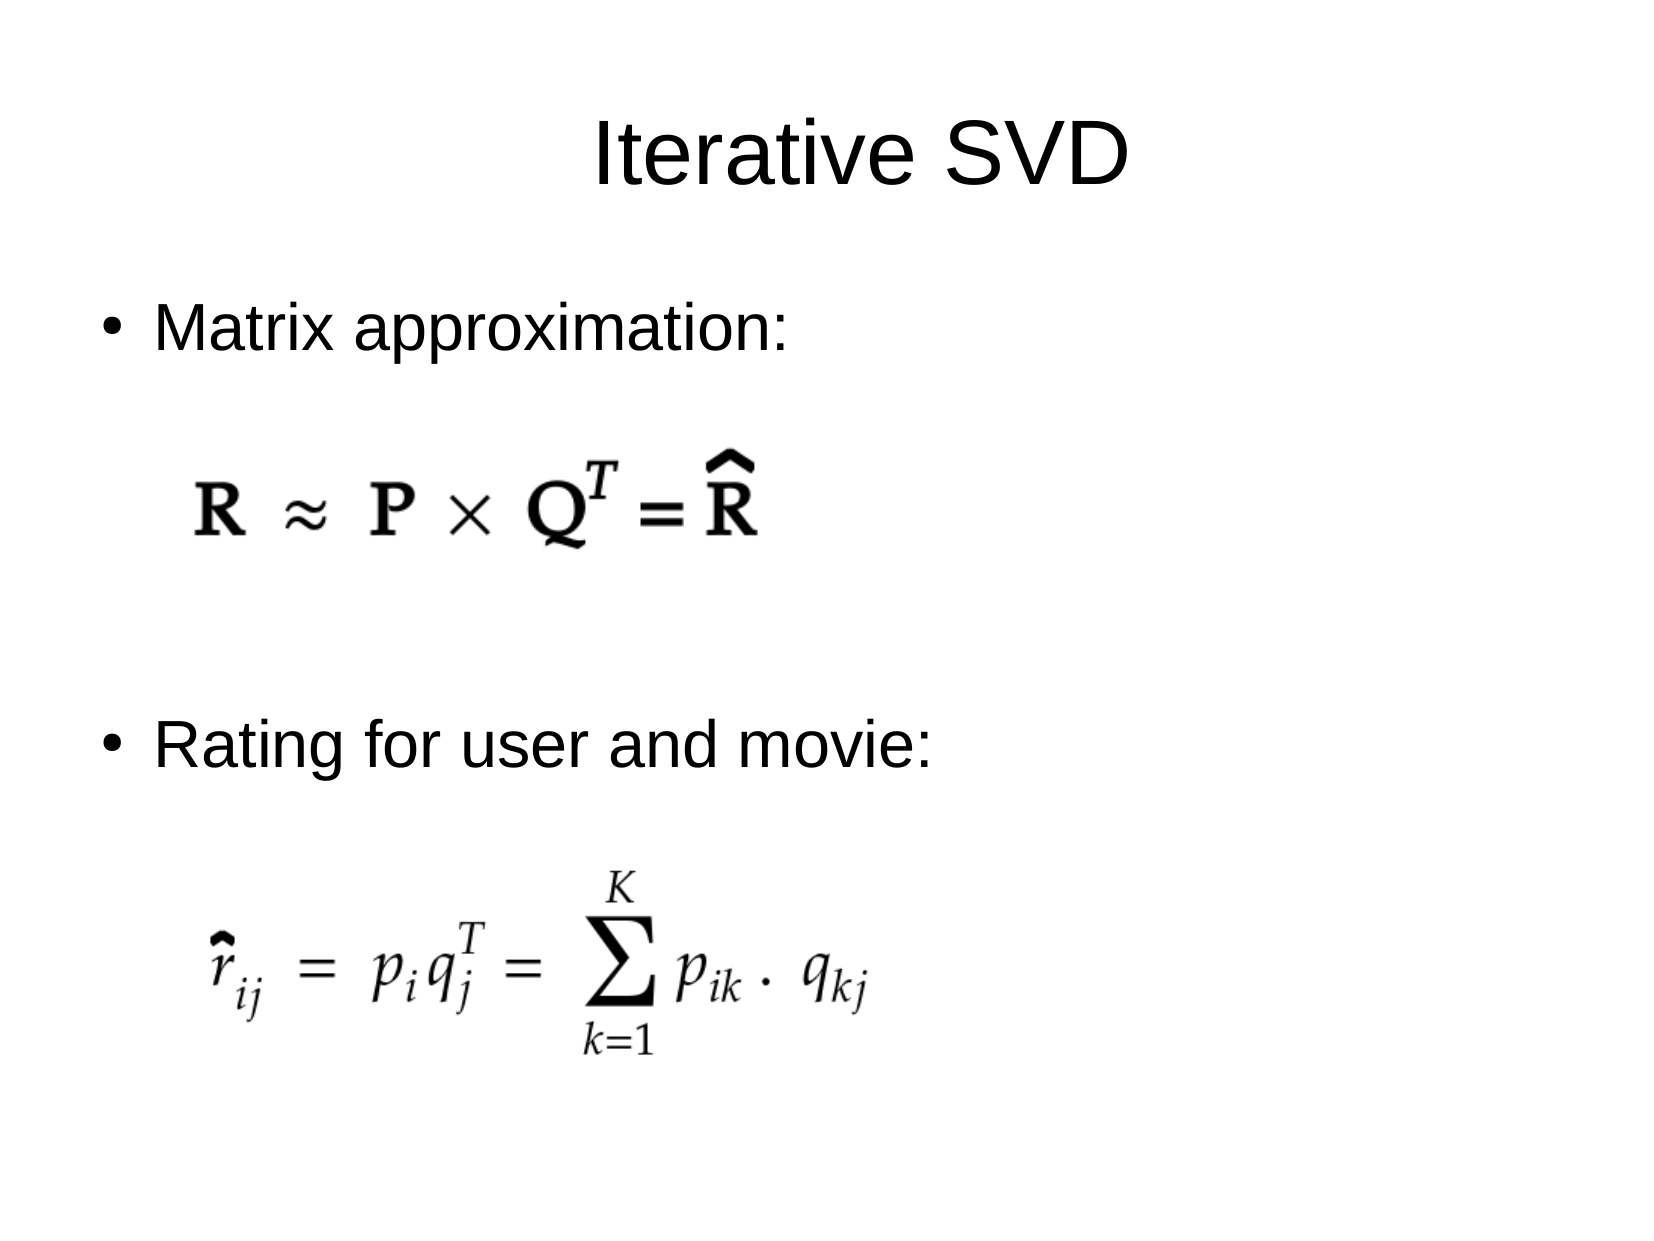

# Iterative SVD
Matrix approximation:
Rating for user and movie: